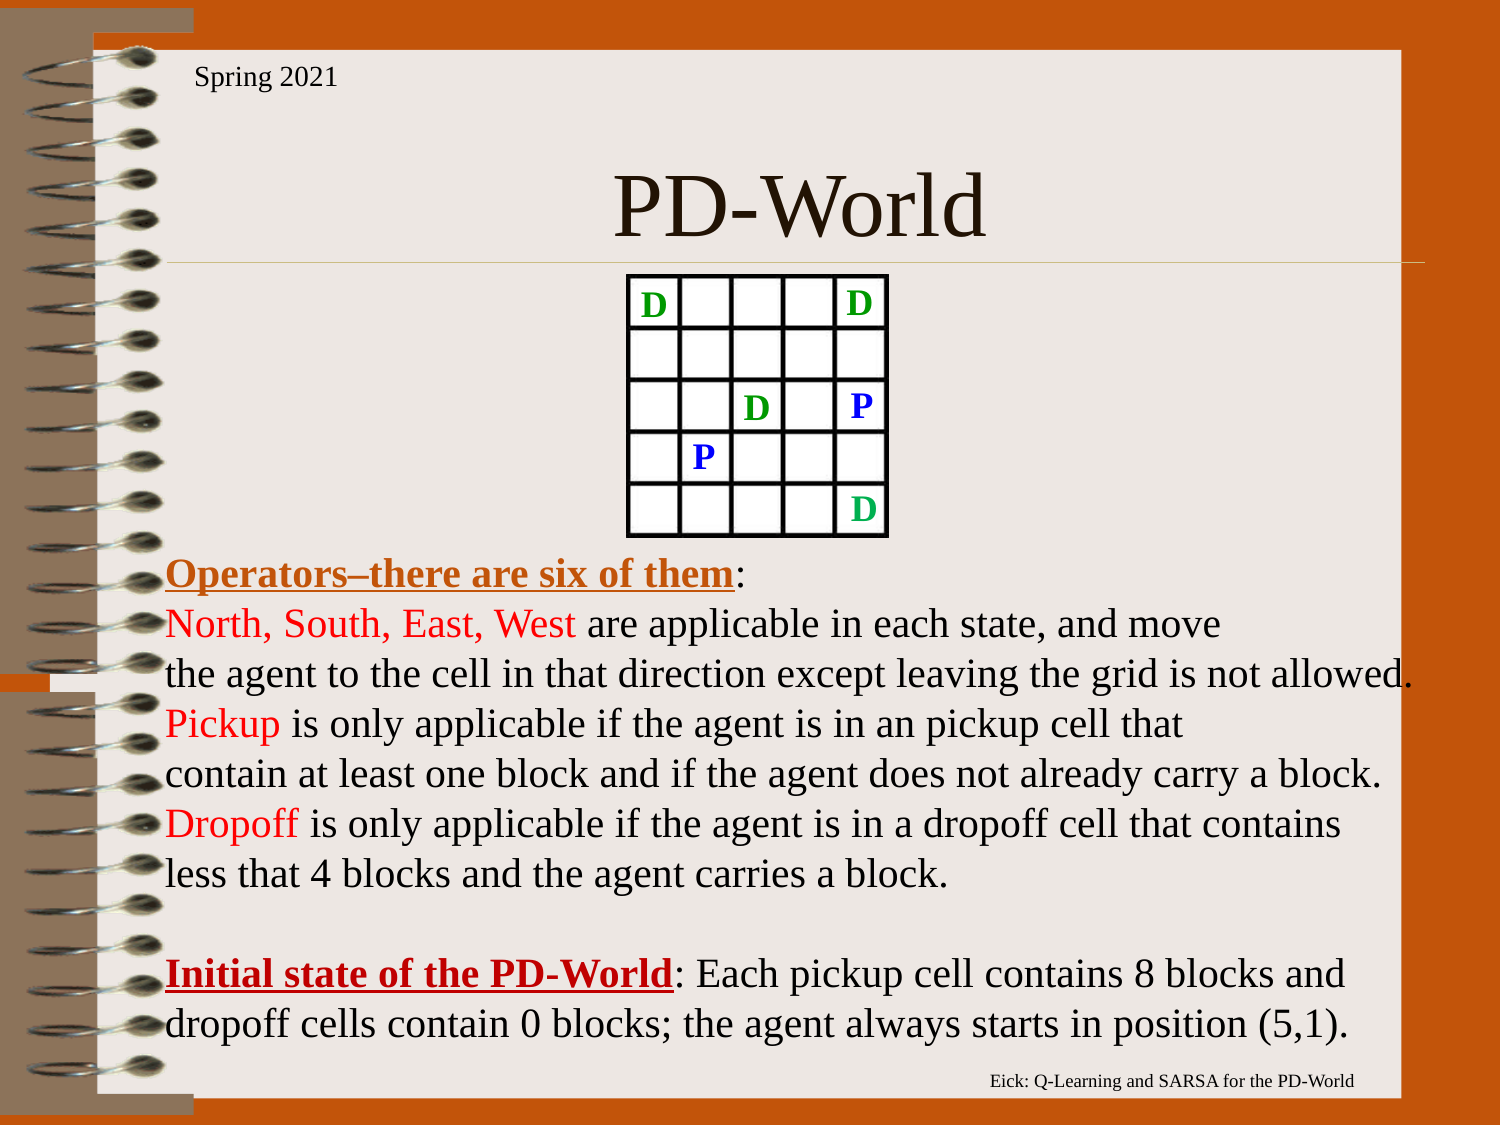

Spring 2021
# PD-World
D
D
P
D
P
D
Operators‒there are six of them:
North, South, East, West are applicable in each state, and move
the agent to the cell in that direction except leaving the grid is not allowed.
Pickup is only applicable if the agent is in an pickup cell that
contain at least one block and if the agent does not already carry a block.
Dropoff is only applicable if the agent is in a dropoff cell that contains
less that 4 blocks and the agent carries a block.
Initial state of the PD-World: Each pickup cell contains 8 blocks and
dropoff cells contain 0 blocks; the agent always starts in position (5,1).